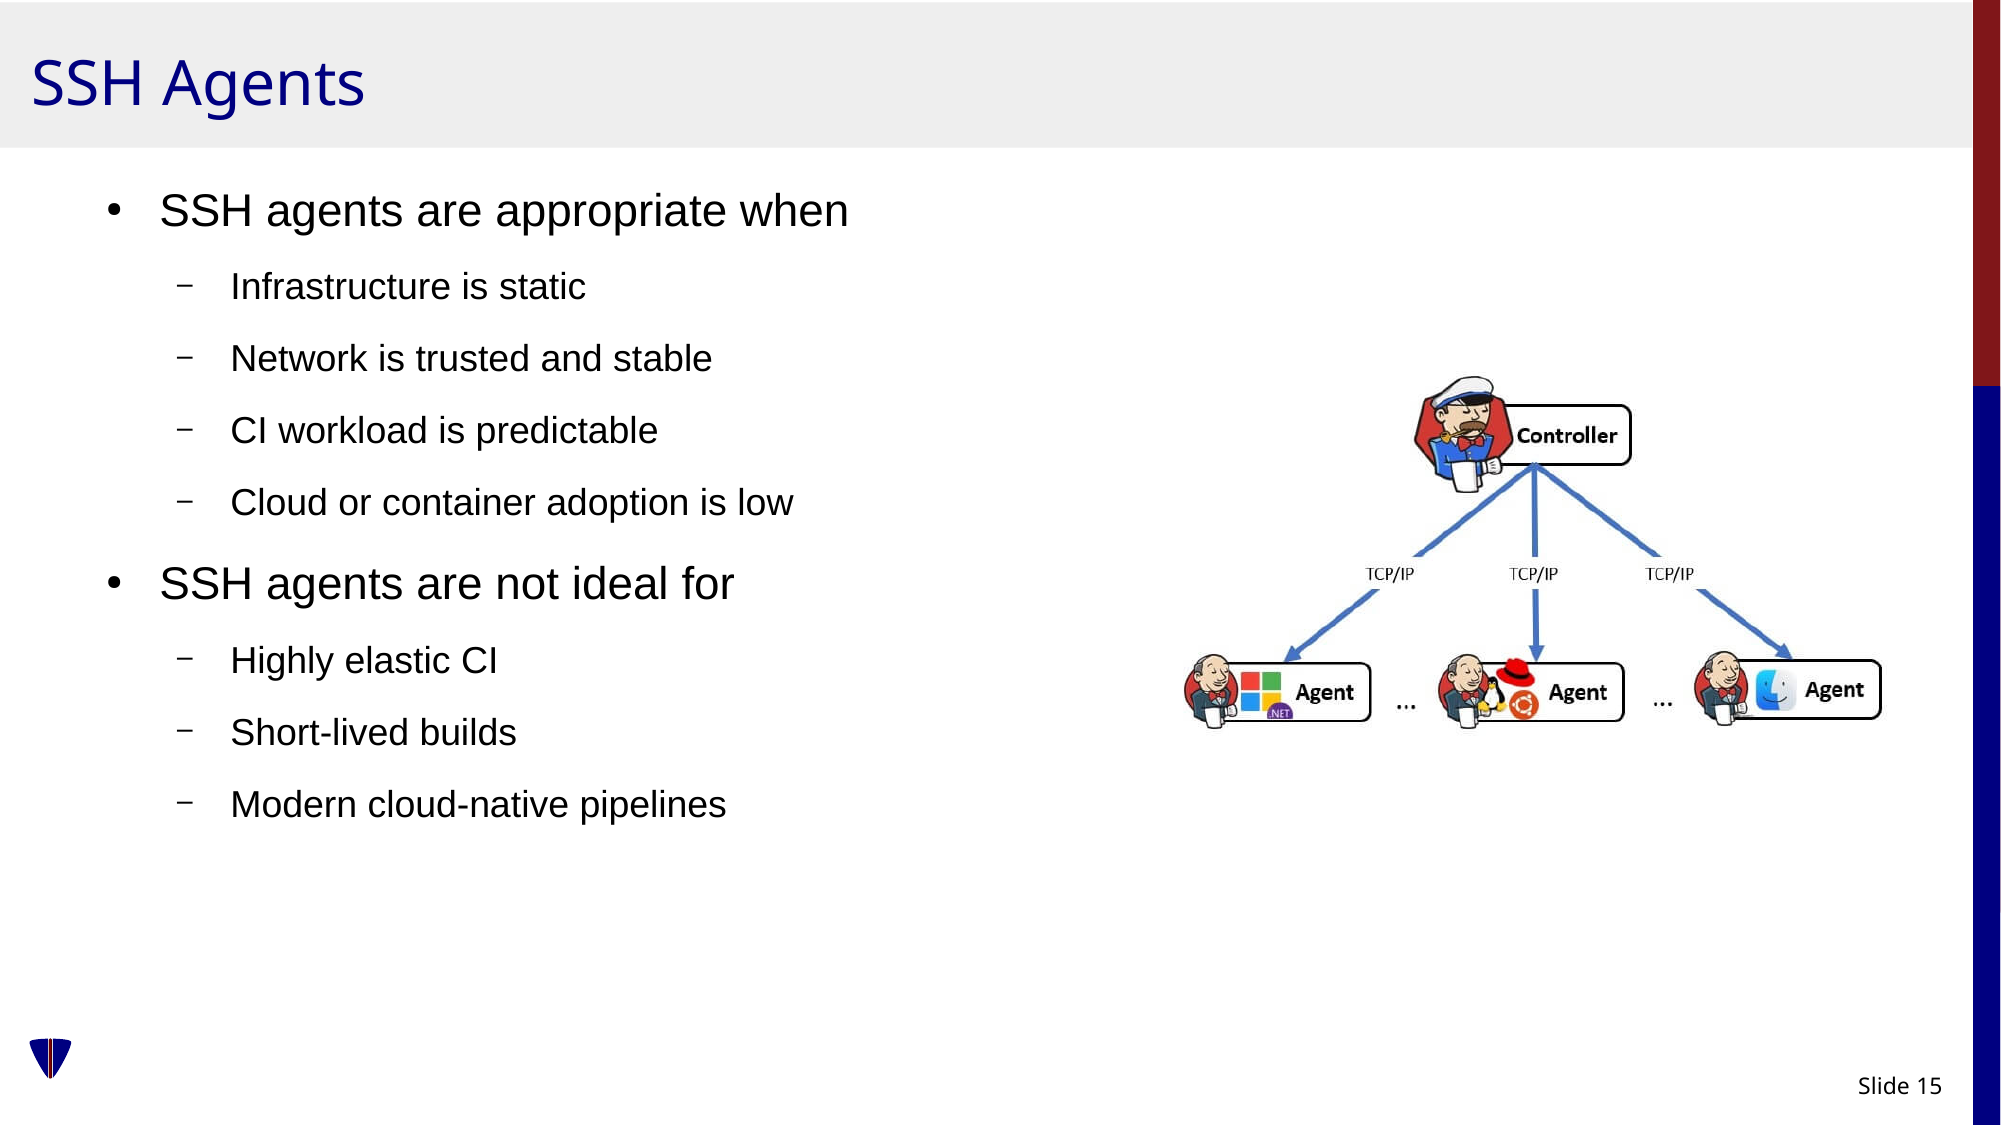

# SSH Agents
SSH agents are appropriate when
Infrastructure is static
Network is trusted and stable
CI workload is predictable
Cloud or container adoption is low
SSH agents are not ideal for
Highly elastic CI
Short-lived builds
Modern cloud-native pipelines